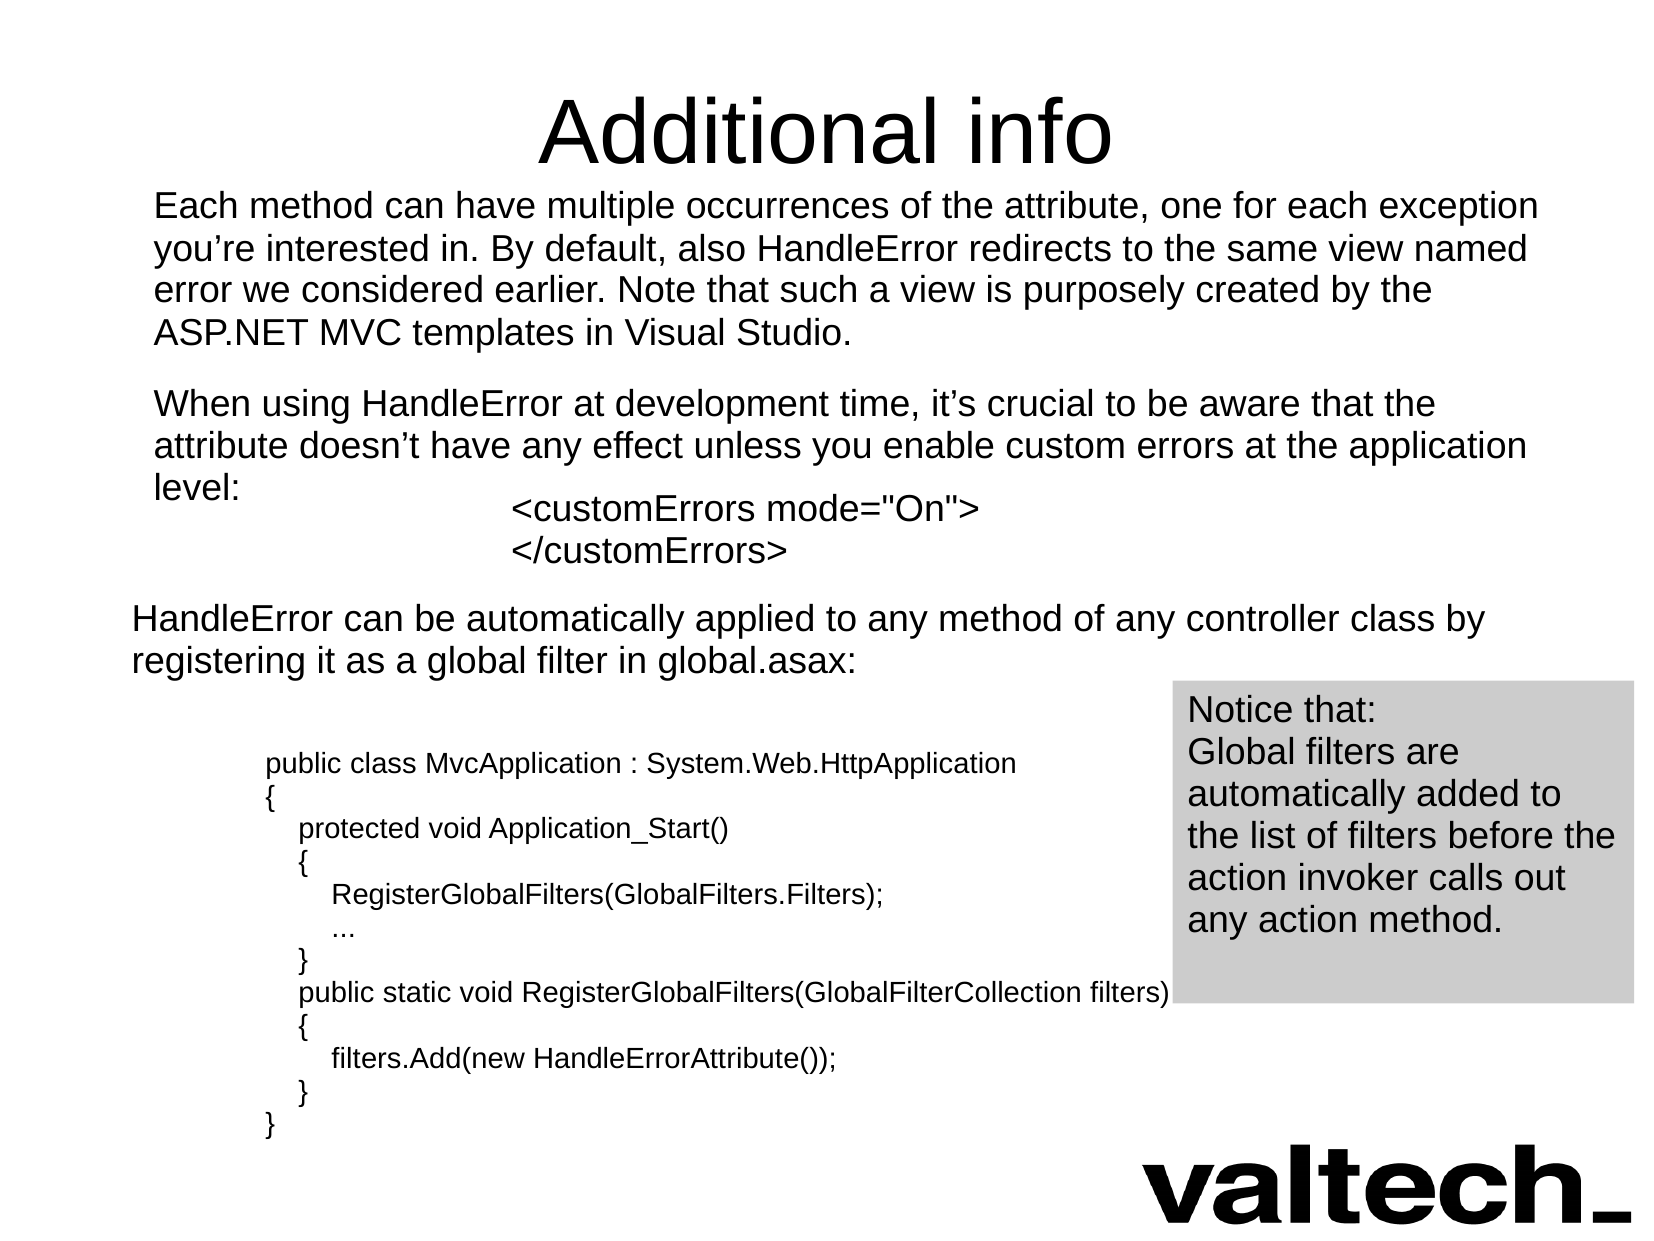

# Additional info
Each method can have multiple occurrences of the attribute, one for each exception you’re interested in. By default, also HandleError redirects to the same view named error we considered earlier. Note that such a view is purposely created by the ASP.NET MVC templates in Visual Studio.
When using HandleError at development time, it’s crucial to be aware that the attribute doesn’t have any effect unless you enable custom errors at the application level:
<customErrors mode="On">
</customErrors>
HandleError can be automatically applied to any method of any controller class by registering it as a global filter in global.asax:
Notice that:
Global filters are automatically added to the list of filters before the action invoker calls out any action method.
public class MvcApplication : System.Web.HttpApplication
{
 protected void Application_Start()
 {
 RegisterGlobalFilters(GlobalFilters.Filters);
 ...
 }
 public static void RegisterGlobalFilters(GlobalFilterCollection filters)
 {
 filters.Add(new HandleErrorAttribute());
 }
}